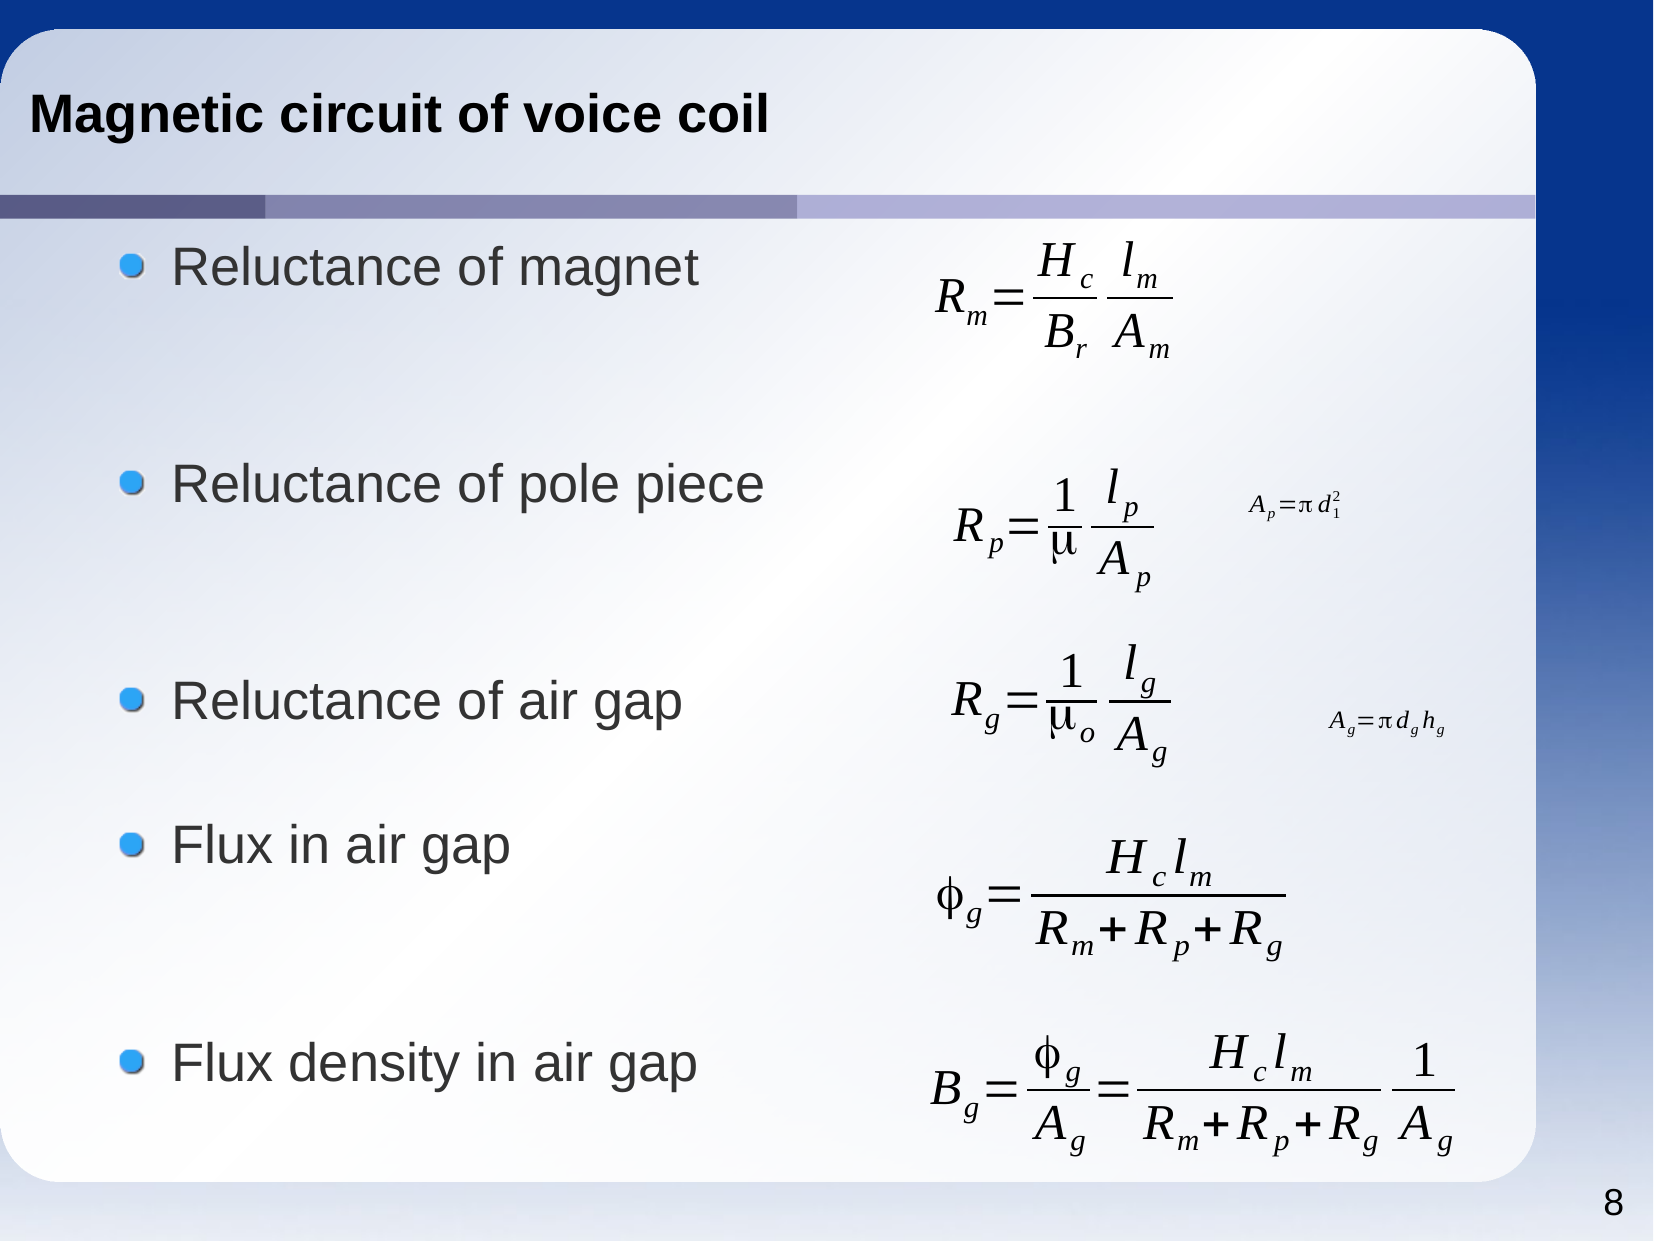

# Magnetic circuit of voice coil
Reluctance of magnet
Reluctance of pole piece
Reluctance of air gap
Flux in air gap
Flux density in air gap
8